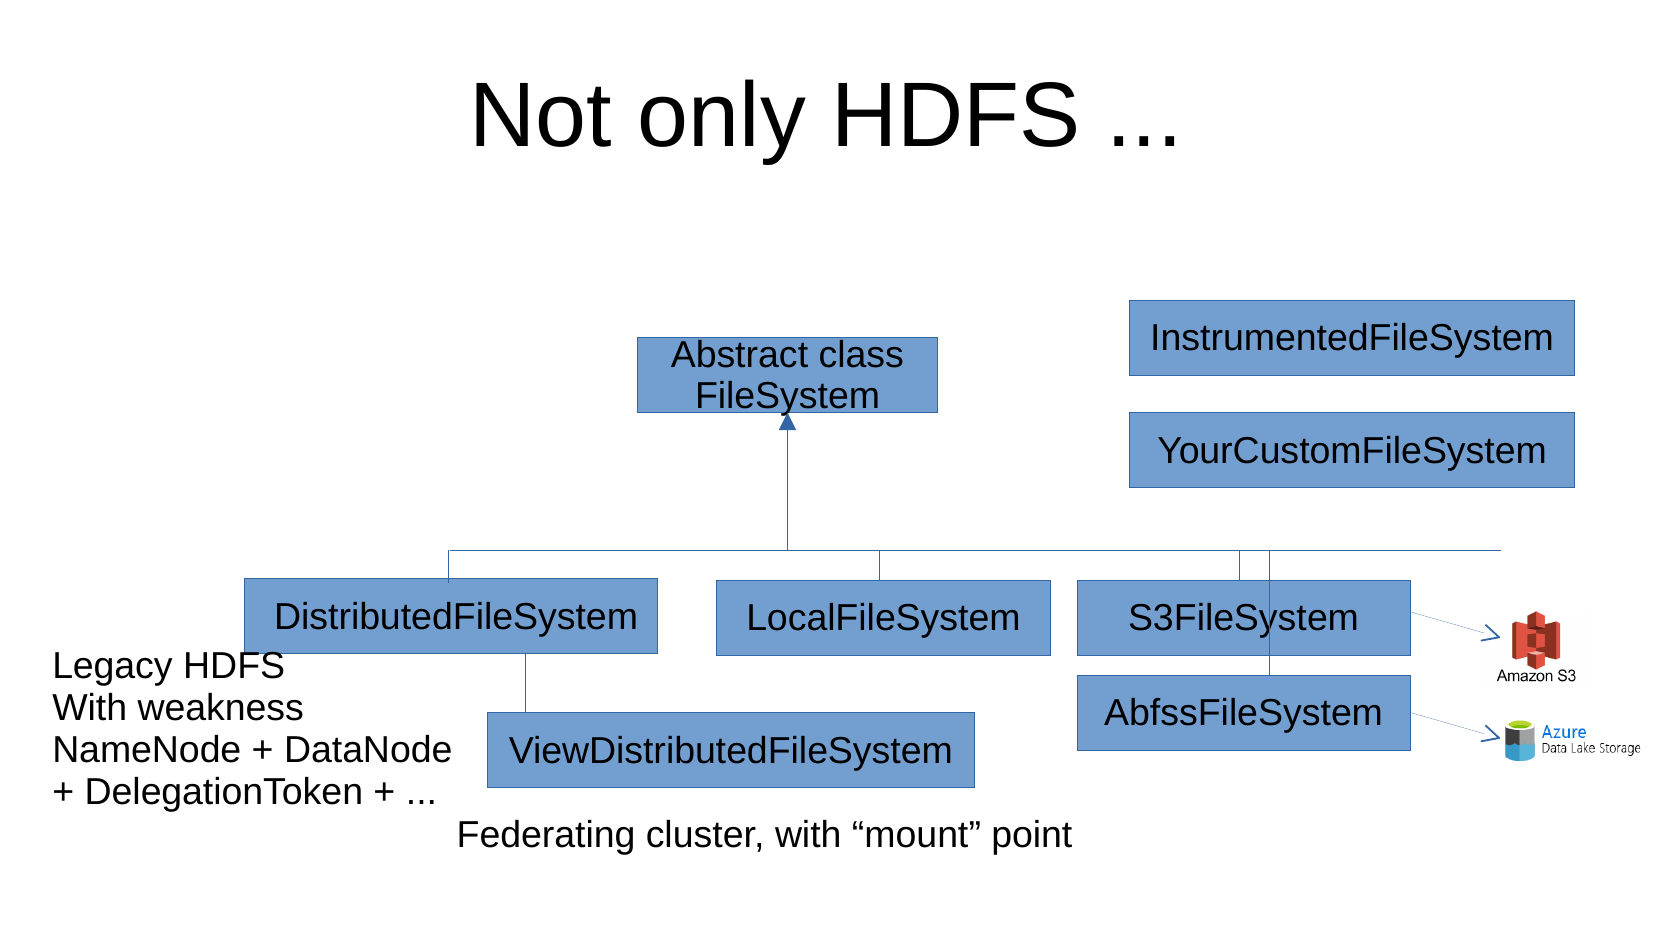

# Not only HDFS ...
InstrumentedFileSystem
Abstract class FileSystem
YourCustomFileSystem
 DistributedFileSystem
LocalFileSystem
S3FileSystem
Legacy HDFS
With weakness
NameNode + DataNode
+ DelegationToken + ...
AbfssFileSystem
ViewDistributedFileSystem
Federating cluster, with “mount” point